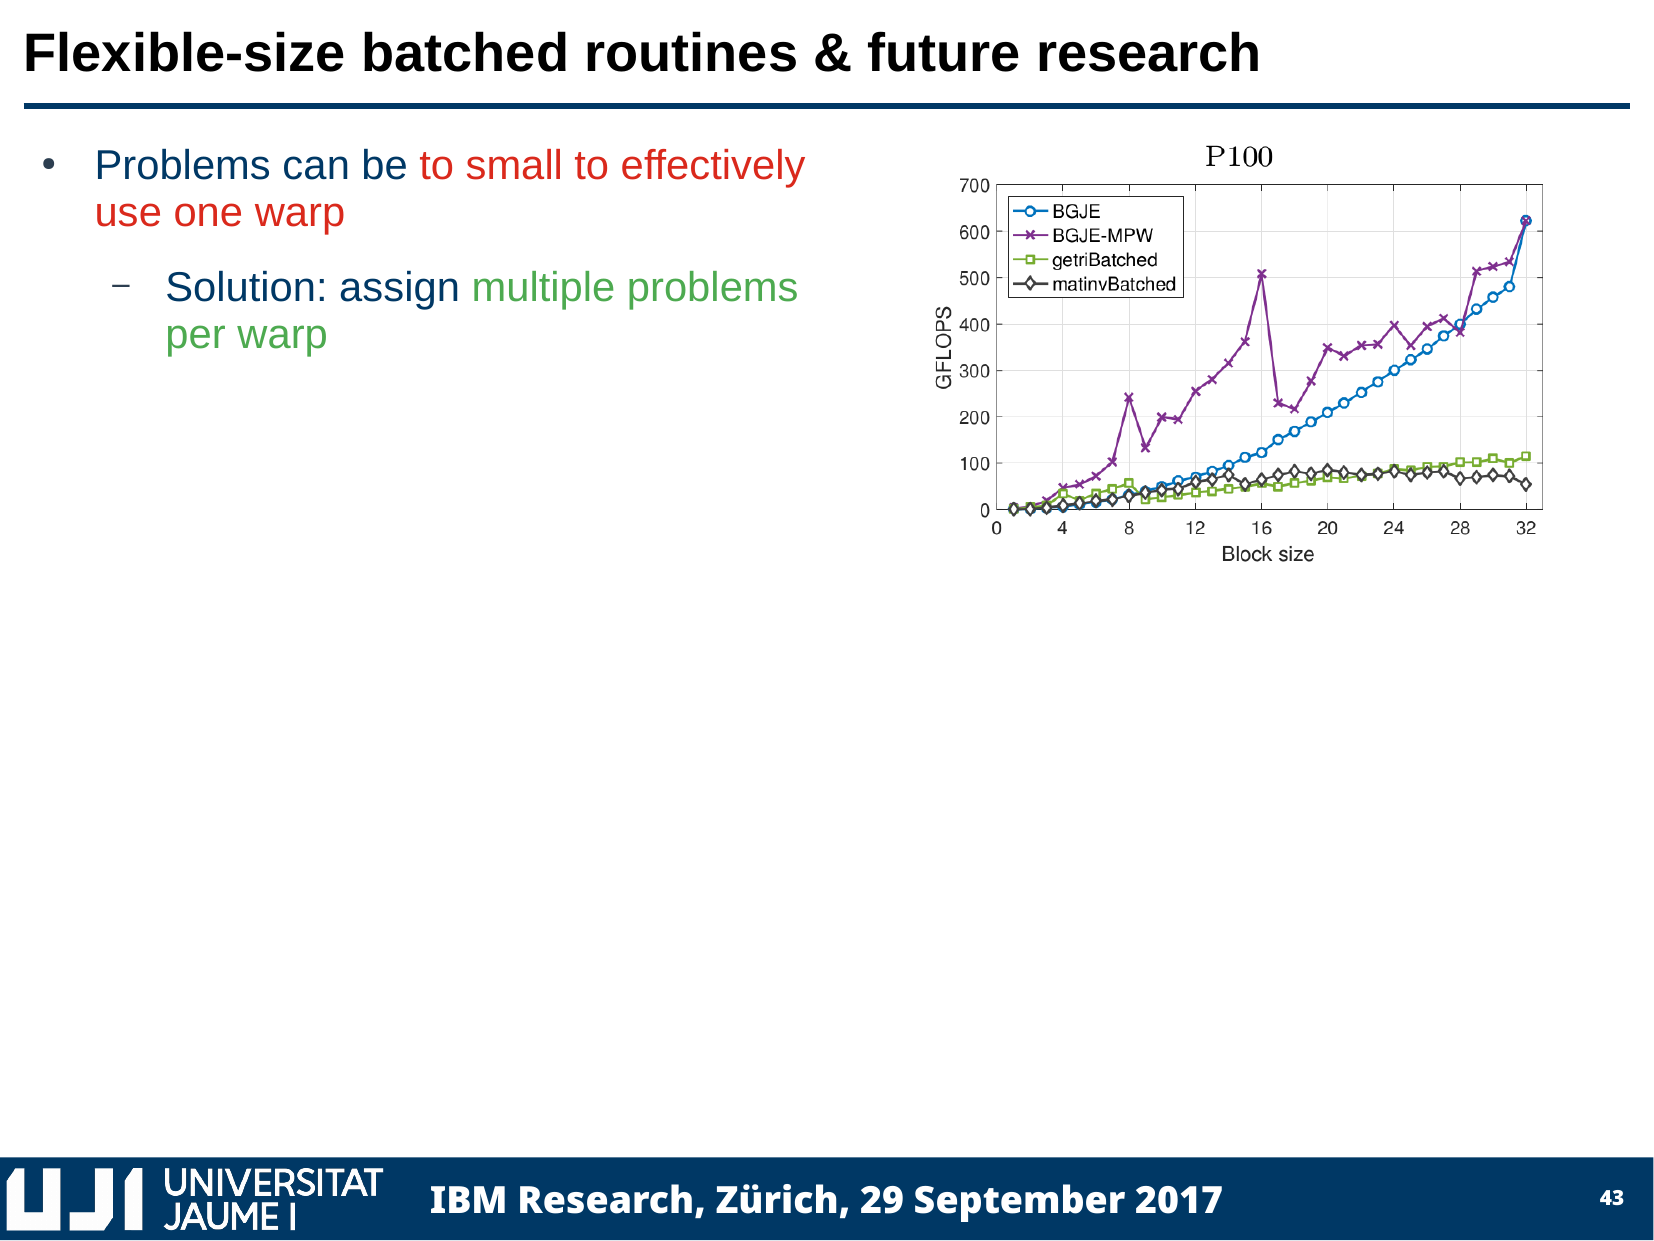

# Flexible-size batched routines & future research
Problems can be to small to effectively use one warp
Solution: assign multiple problems per warp
IBM Research, Zürich, 29 September 2017
43